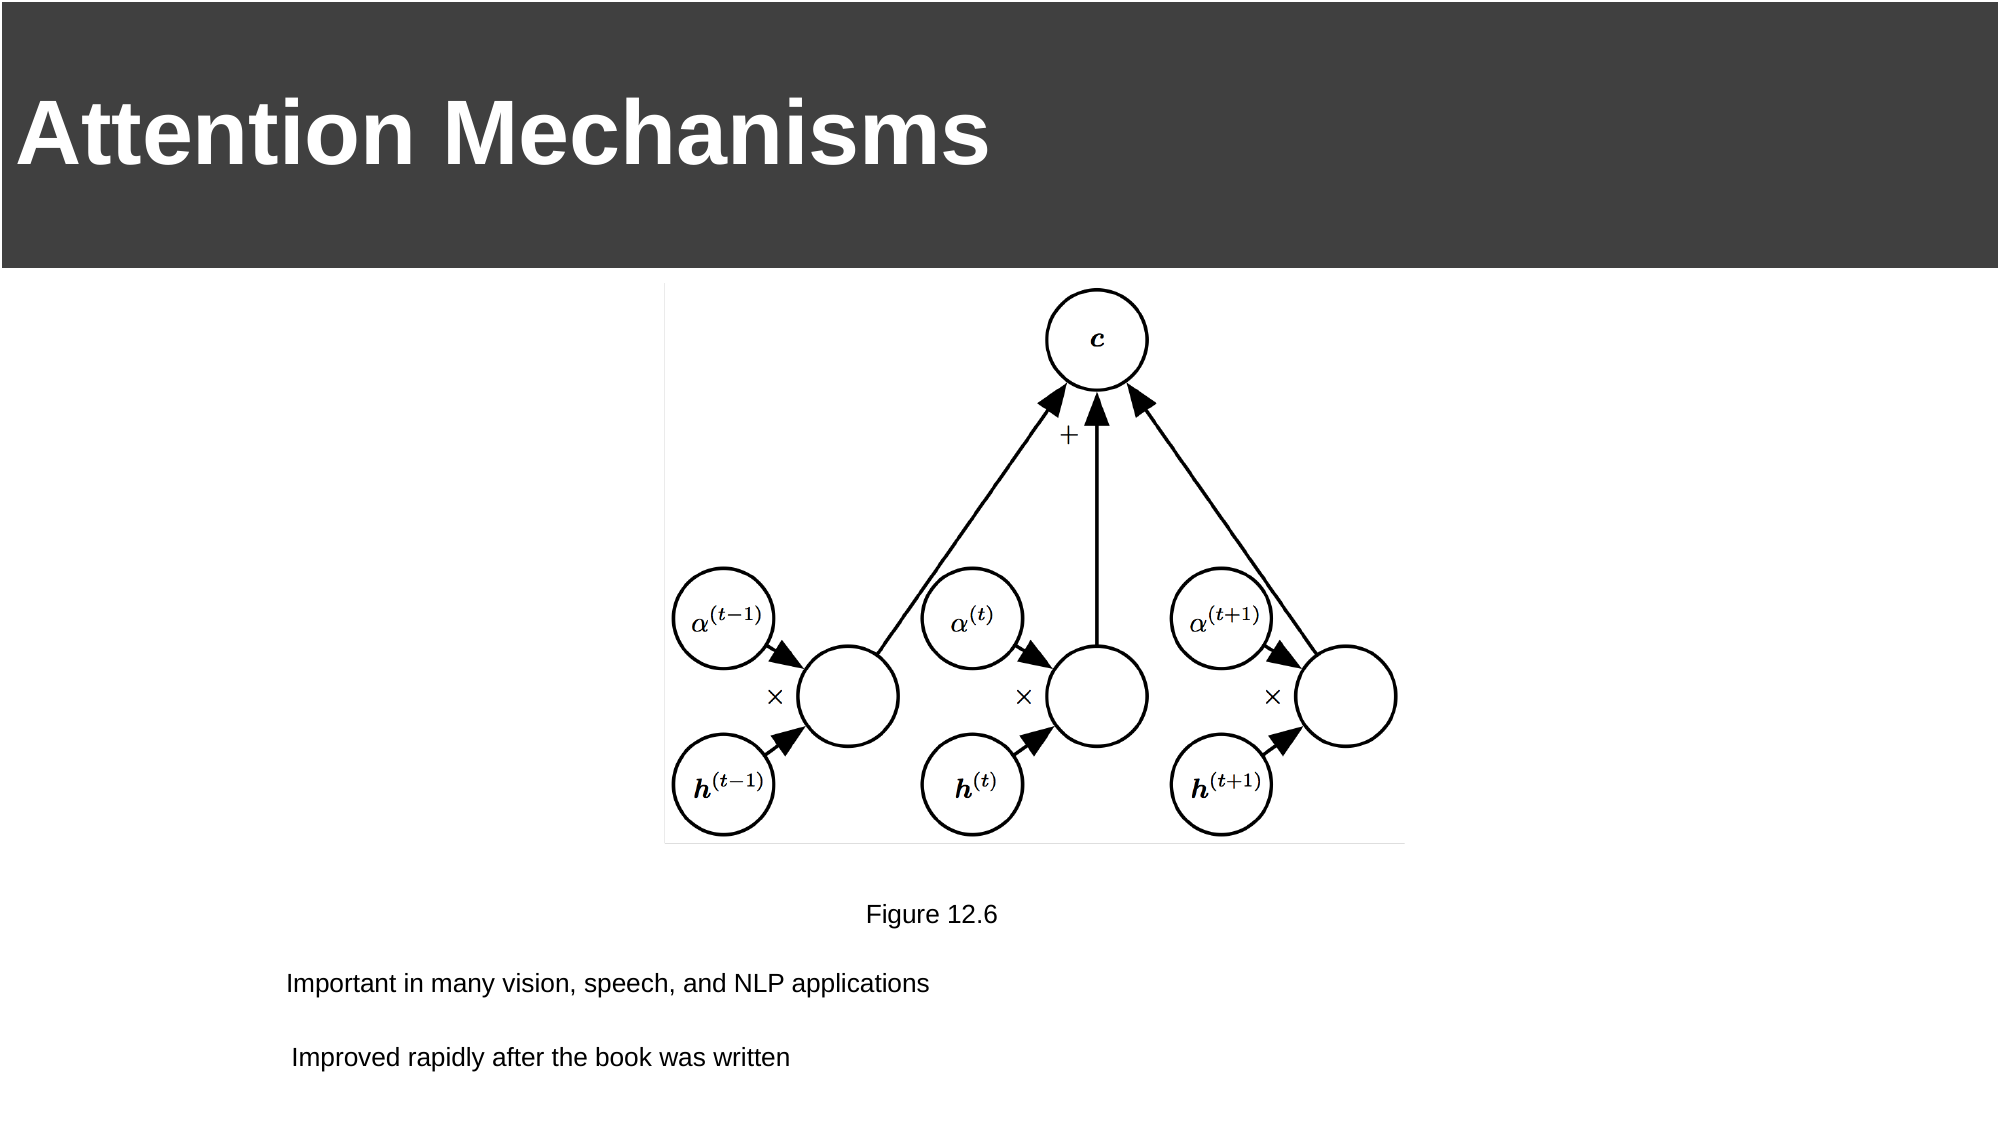

# Attention Mechanisms
Figure 12.6
Important in many vision, speech, and NLP applications
Improved rapidly after the book was written